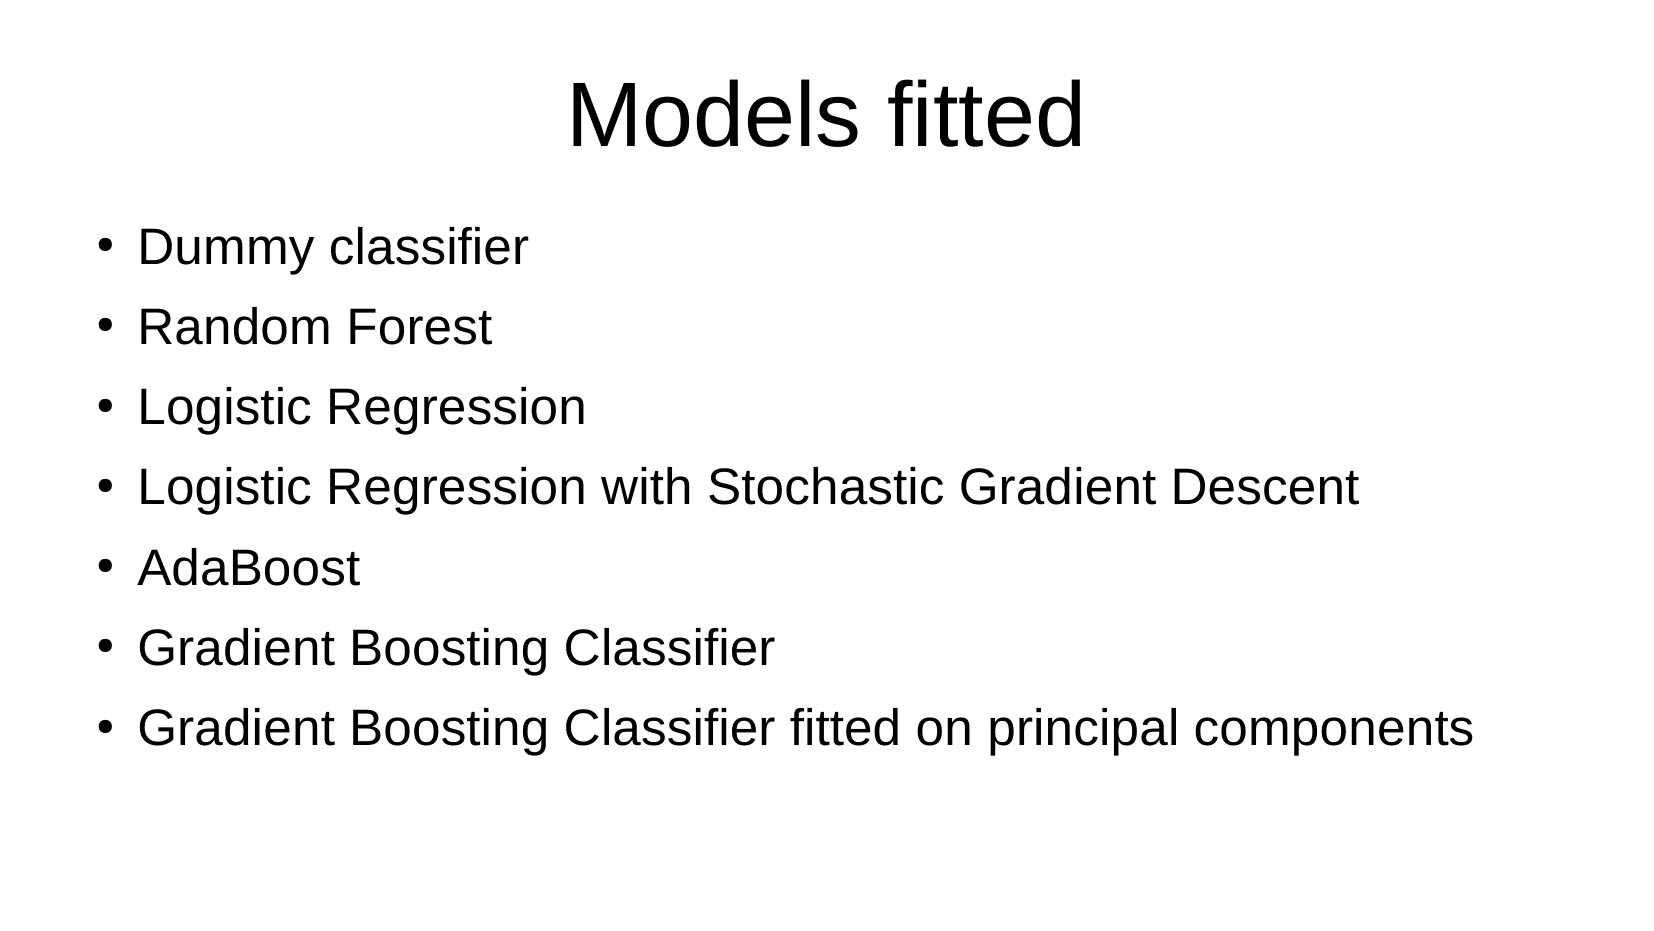

# Models fitted
Dummy classifier
Random Forest
Logistic Regression
Logistic Regression with Stochastic Gradient Descent
AdaBoost
Gradient Boosting Classifier
Gradient Boosting Classifier fitted on principal components